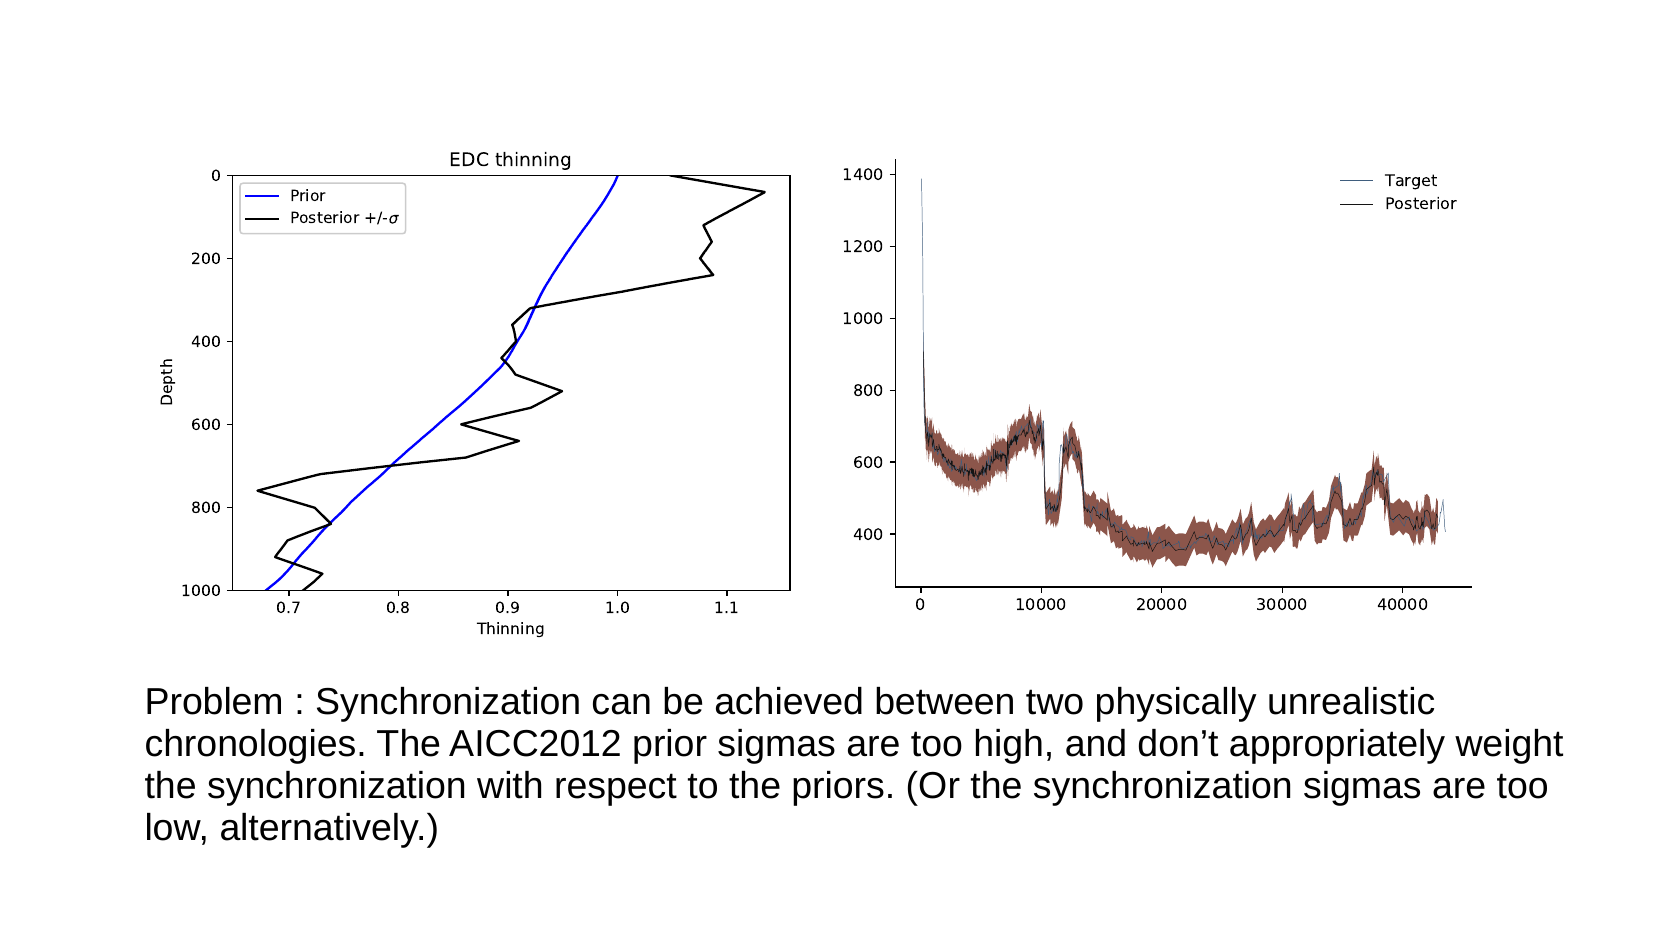

Problem : Synchronization can be achieved between two physically unrealistic chronologies. The AICC2012 prior sigmas are too high, and don’t appropriately weight the synchronization with respect to the priors. (Or the synchronization sigmas are too low, alternatively.)